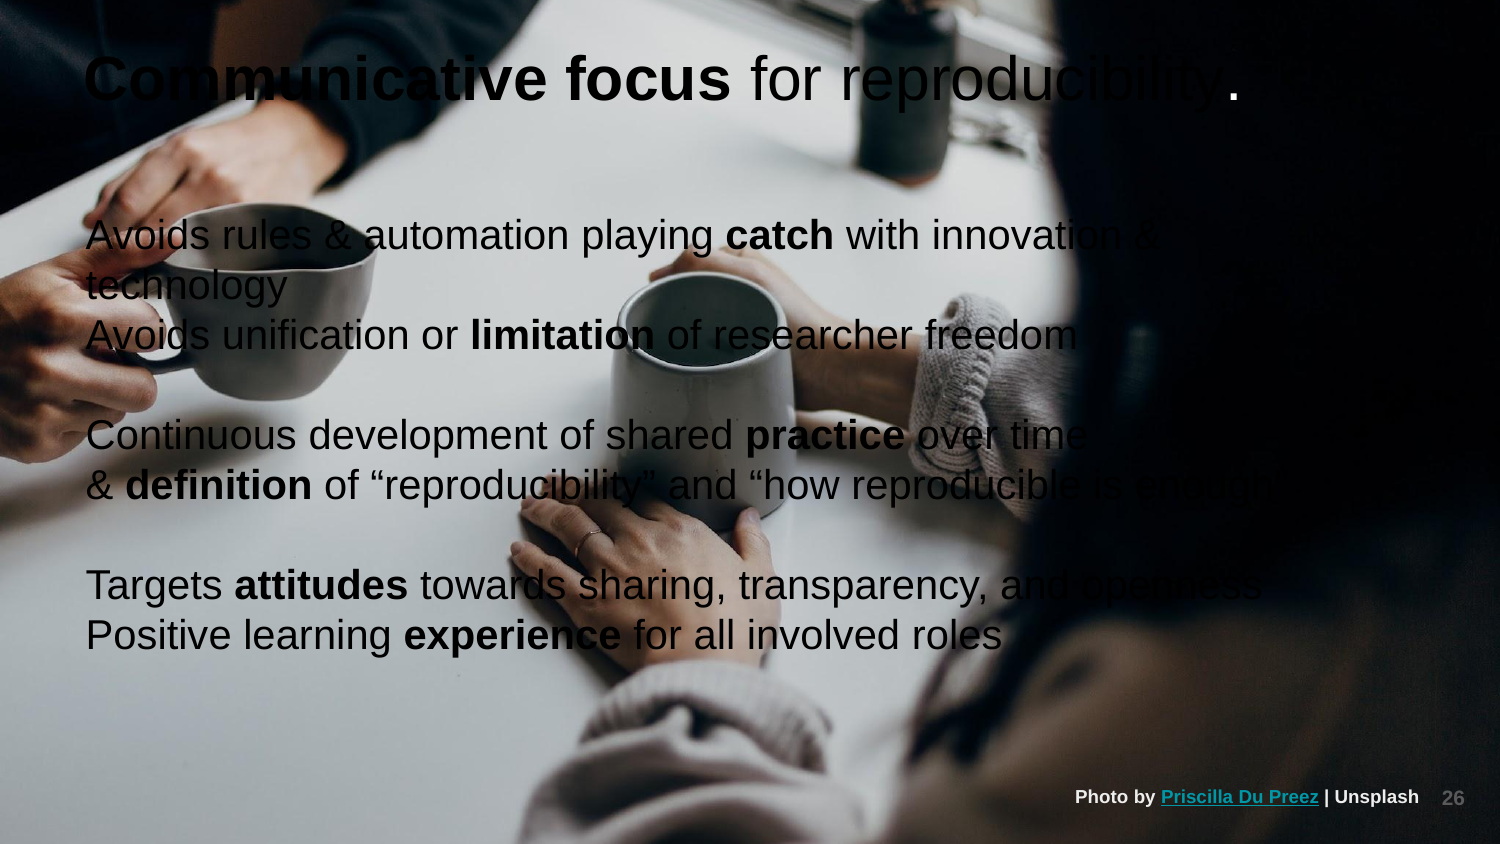

# ‎Communicative focus for reproducibility.
Avoids rules & automation playing catch with innovation & technology
Avoids unification or limitation of researcher freedom
Continuous development of shared practice over time
& definition of “reproducibility” and “how reproducible is enough"
Targets attitudes towards sharing, transparency, and openness
Positive learning experience for all involved roles
Photo by Priscilla Du Preez | Unsplash